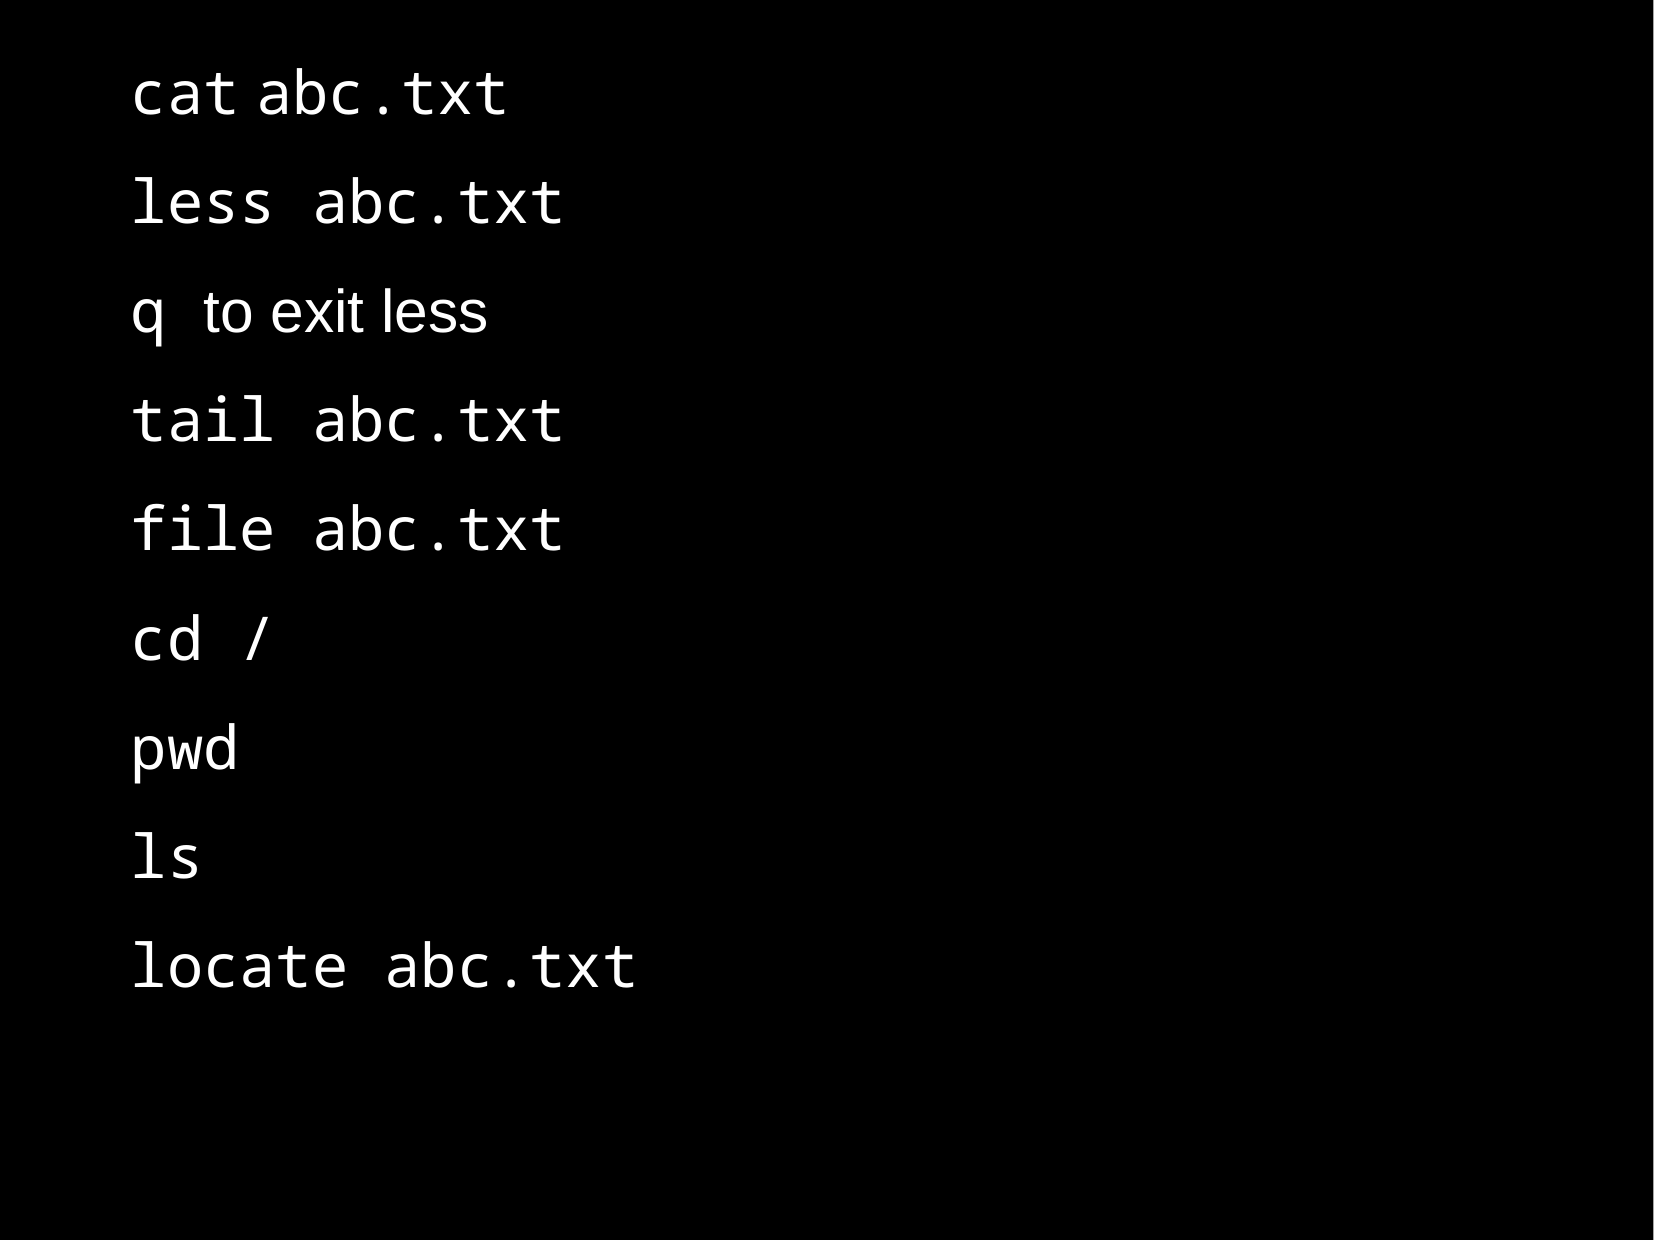

# cat abc.txt
less abc.txt
q to exit less
tail abc.txt
file abc.txt
cd /
pwd
ls
locate abc.txt